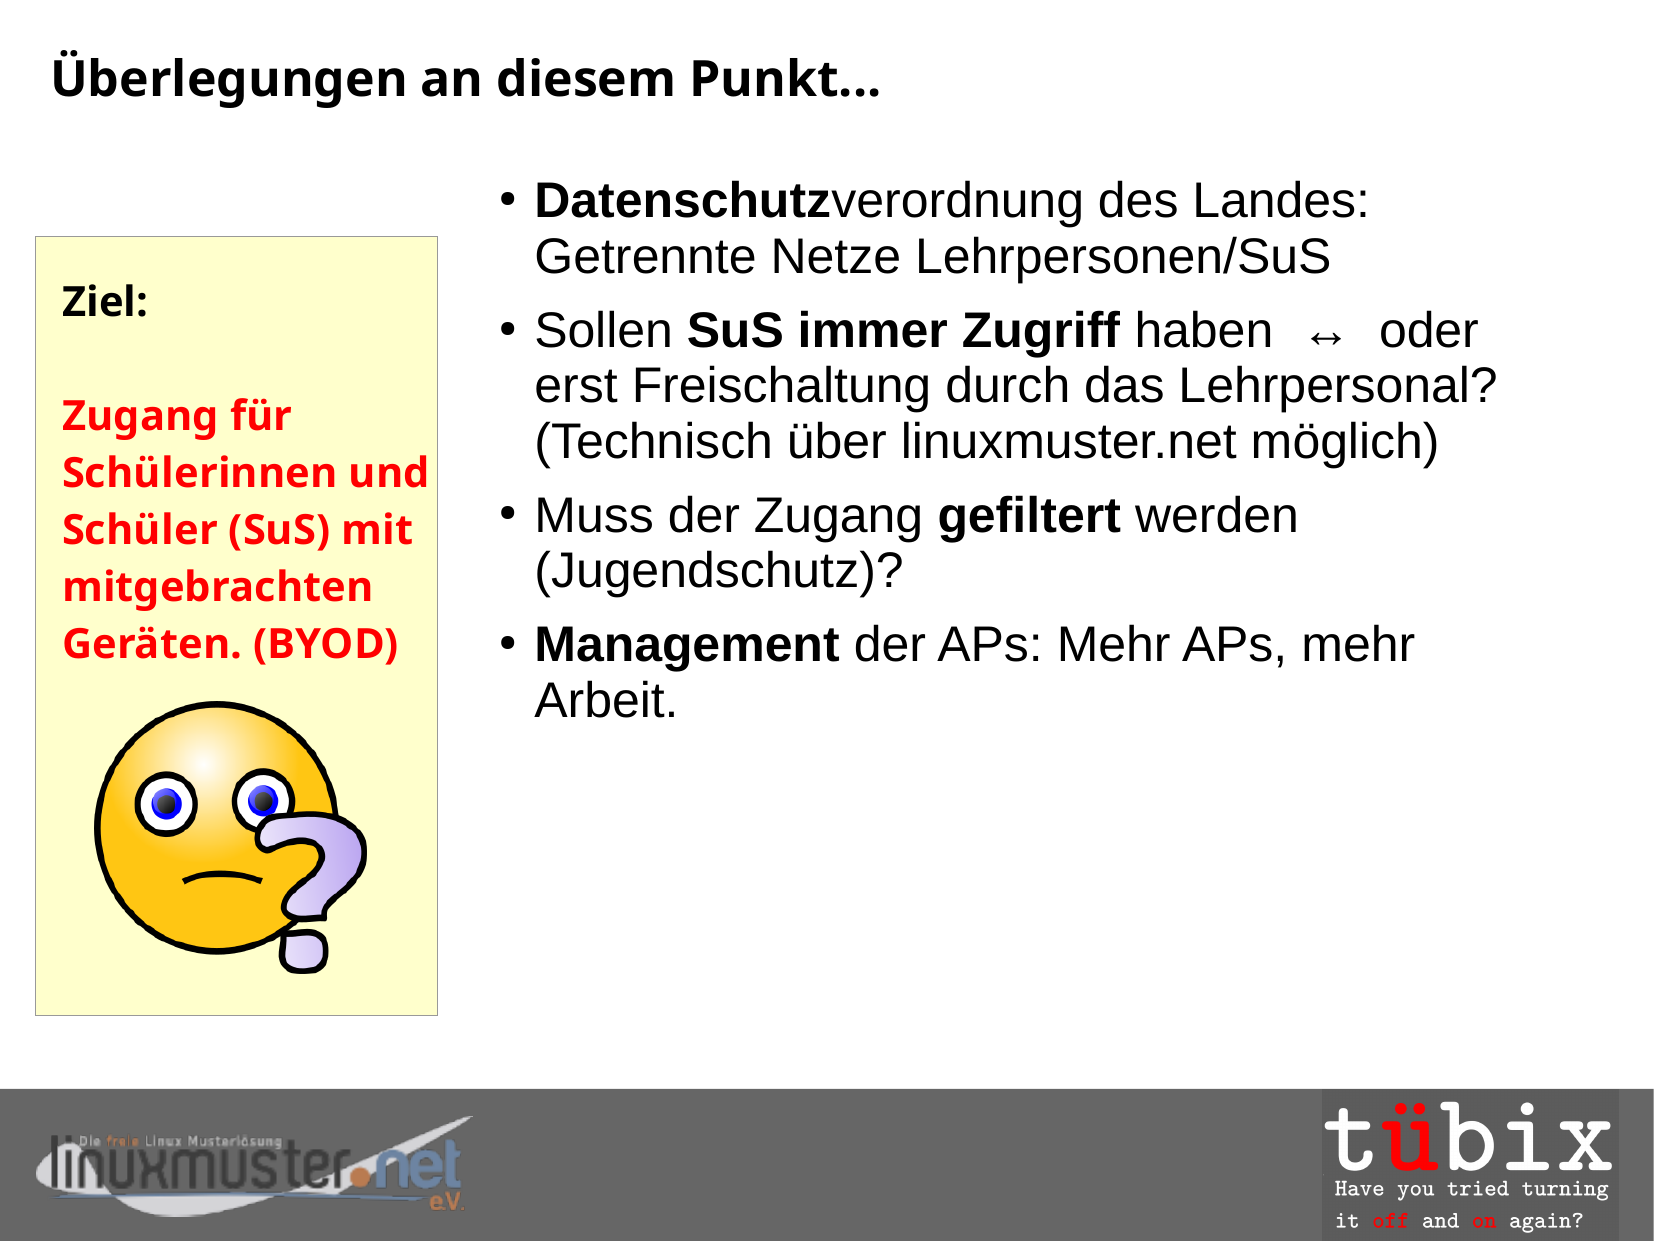

Überlegungen an diesem Punkt...
Datenschutzverordnung des Landes: Getrennte Netze Lehrpersonen/SuS
Sollen SuS immer Zugriff haben ↔ oder erst Freischaltung durch das Lehrpersonal? (Technisch über linuxmuster.net möglich)
Muss der Zugang gefiltert werden (Jugendschutz)?
Management der APs: Mehr APs, mehr Arbeit.
Ziel:
Zugang für Schülerinnen und Schüler (SuS) mit mitgebrachten Geräten. (BYOD)